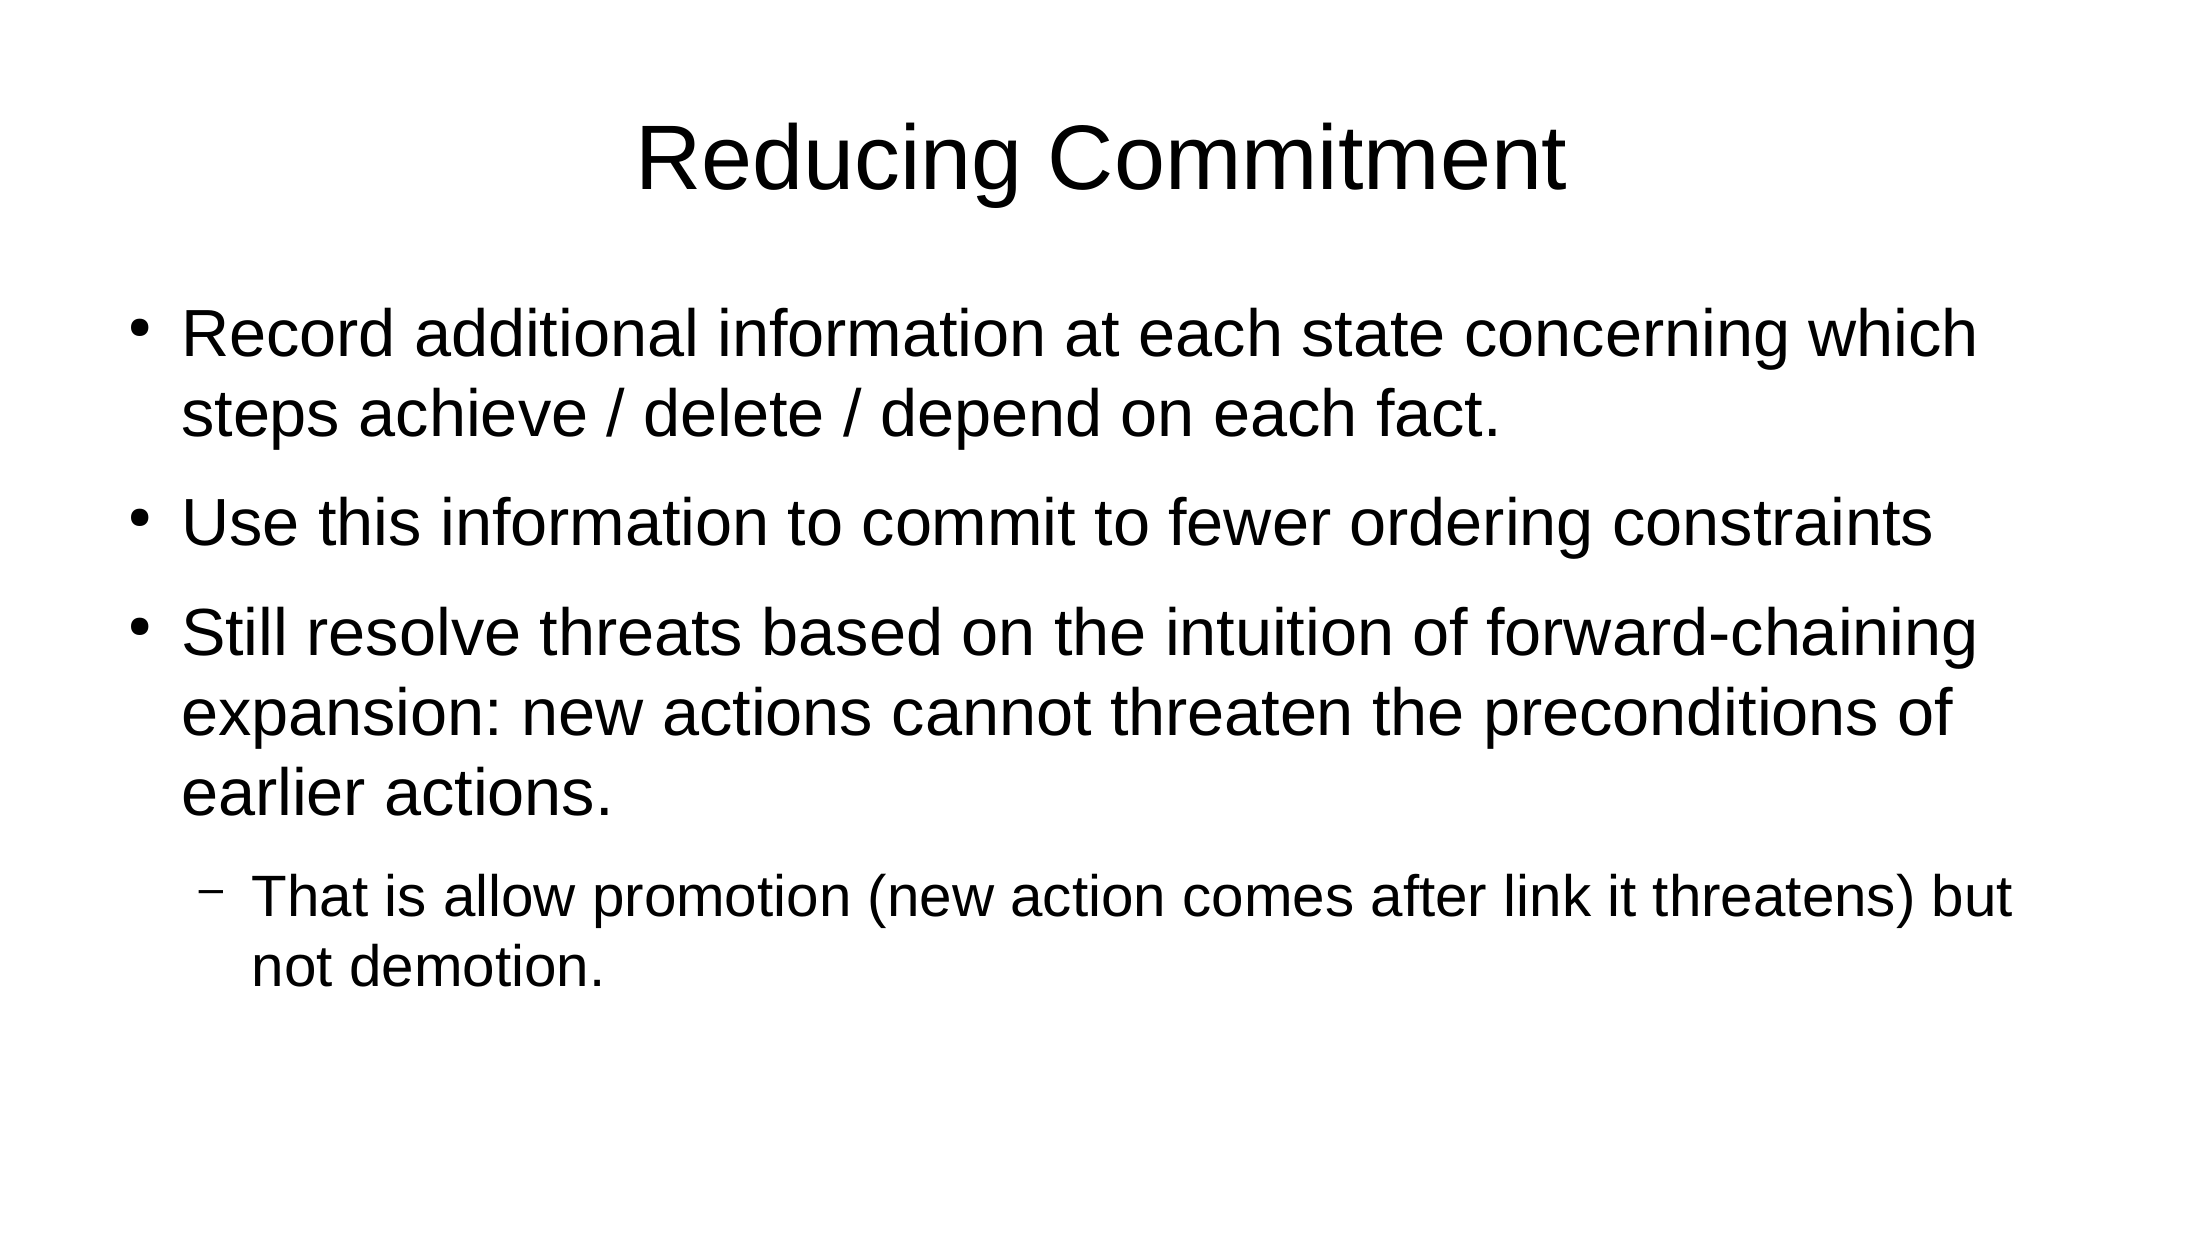

# Reducing Commitment
Record additional information at each state concerning which steps achieve / delete / depend on each fact.
Use this information to commit to fewer ordering constraints
Still resolve threats based on the intuition of forward-chaining expansion: new actions cannot threaten the preconditions of earlier actions.
That is allow promotion (new action comes after link it threatens) but not demotion.